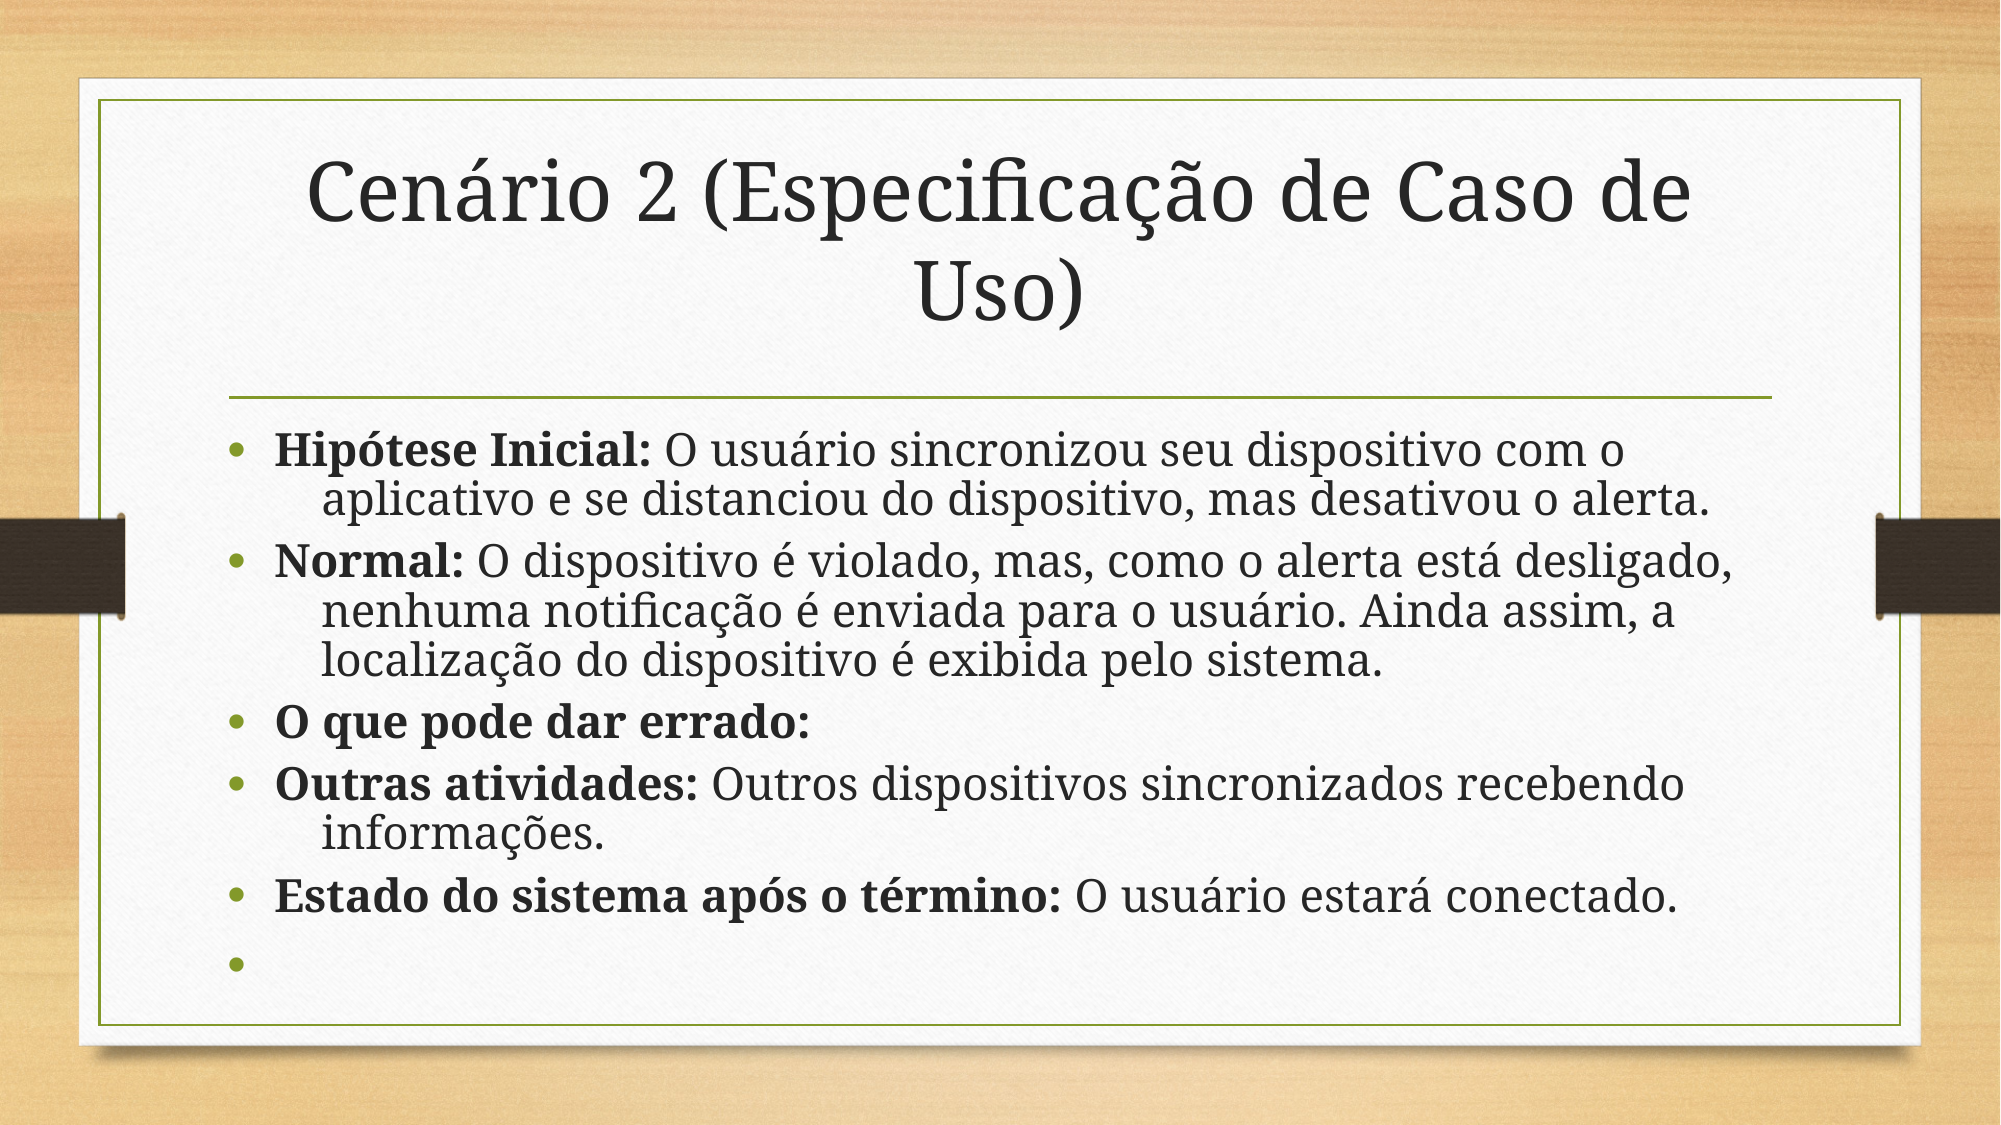

Cenário 2 (Especificação de Caso de Uso)
# Hipótese Inicial: O usuário sincronizou seu dispositivo com o aplicativo e se distanciou do dispositivo, mas desativou o alerta.
Normal: O dispositivo é violado, mas, como o alerta está desligado, nenhuma notificação é enviada para o usuário. Ainda assim, a localização do dispositivo é exibida pelo sistema.
O que pode dar errado:
Outras atividades: Outros dispositivos sincronizados recebendo informações.
Estado do sistema após o término: O usuário estará conectado.